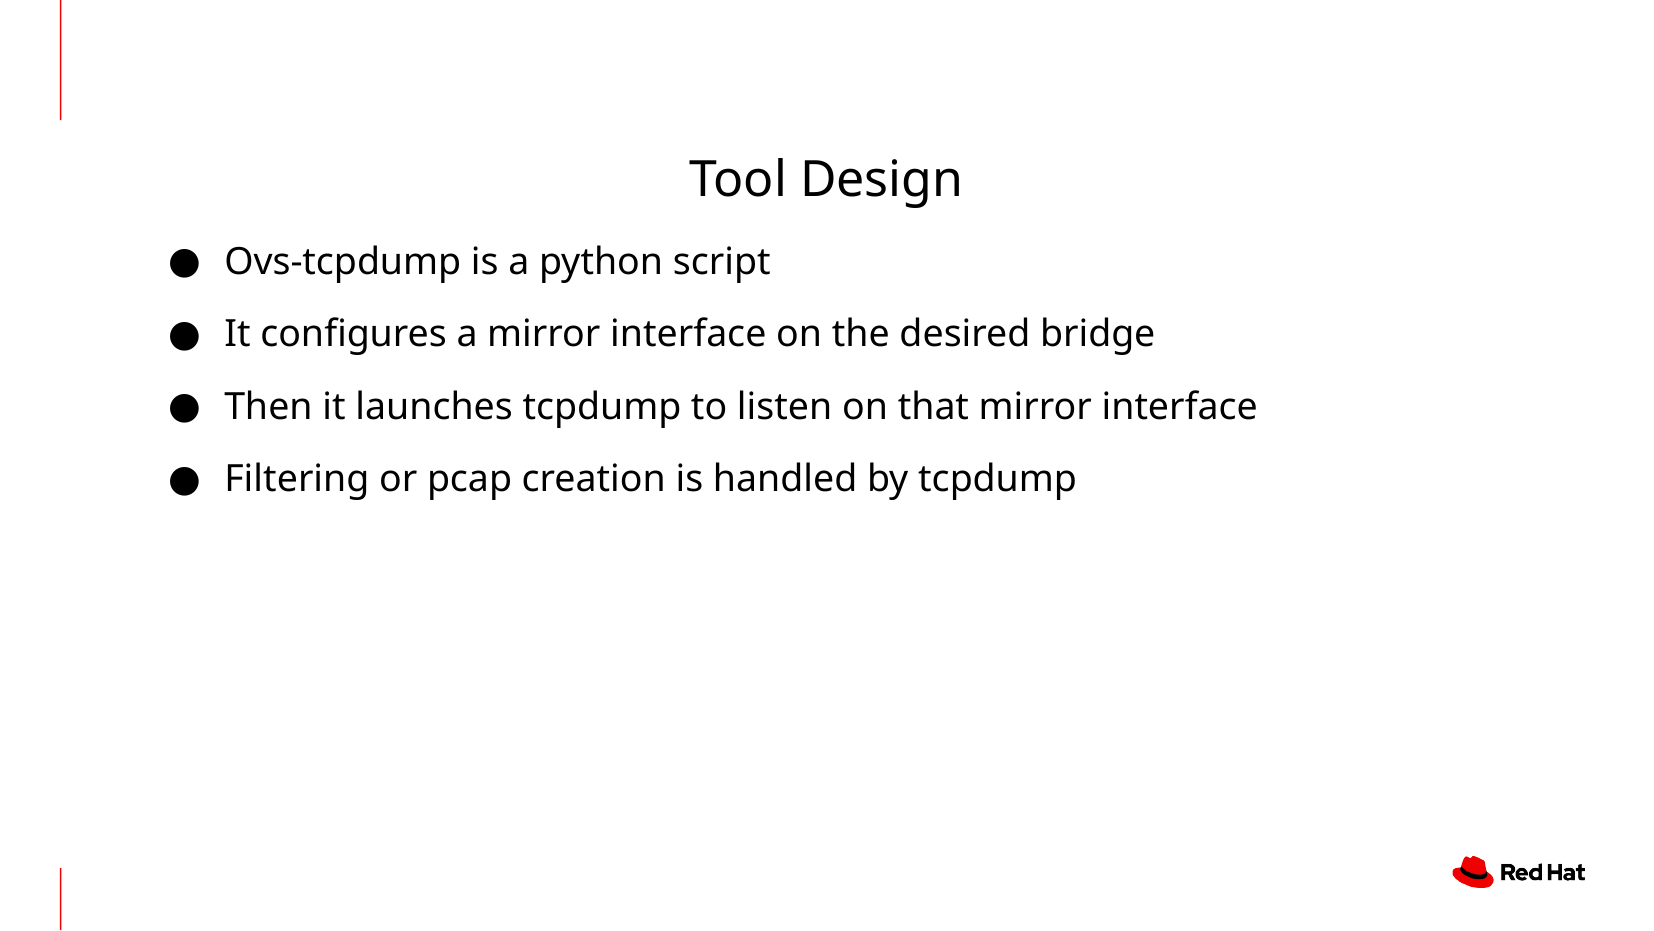

# Tool Design
Ovs-tcpdump is a python script
It configures a mirror interface on the desired bridge
Then it launches tcpdump to listen on that mirror interface
Filtering or pcap creation is handled by tcpdump